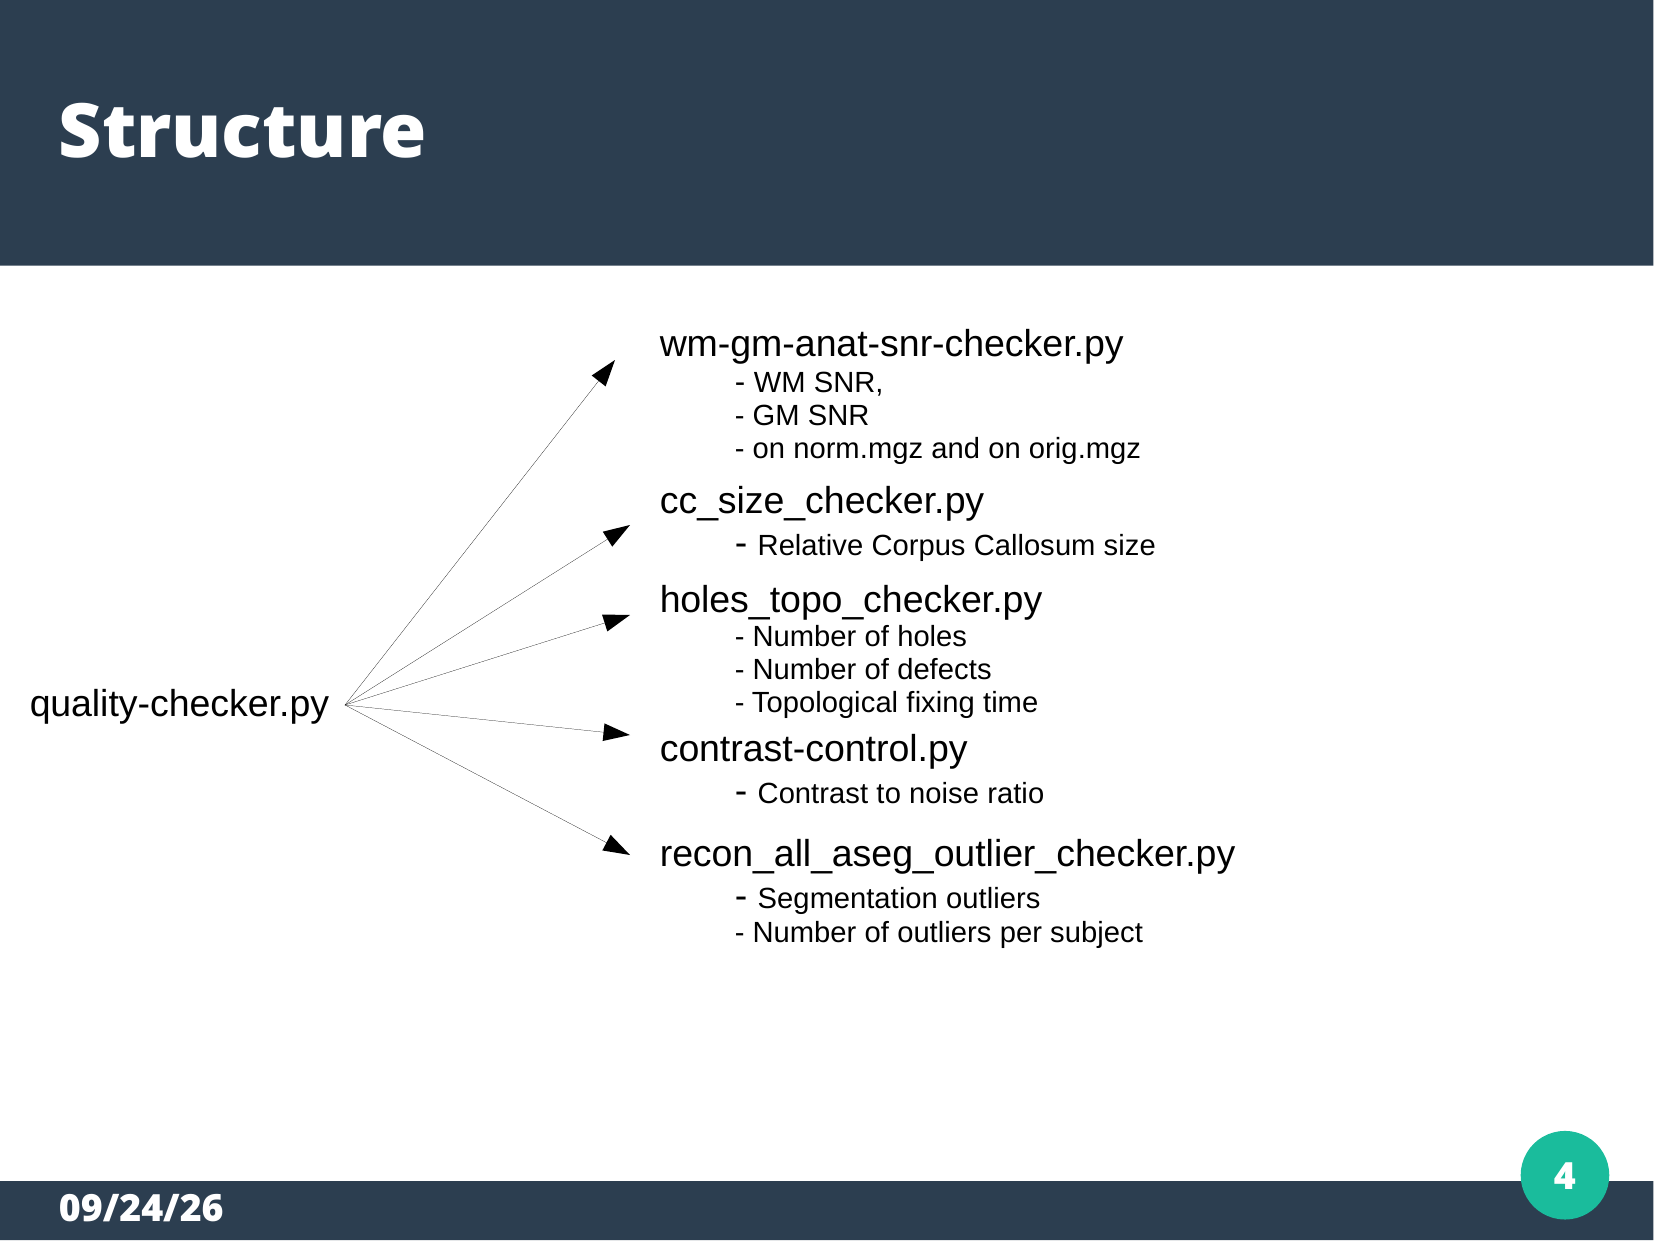

# Structure
wm-gm-anat-snr-checker.py
	- WM SNR,
	- GM SNR
	- on norm.mgz and on orig.mgz
cc_size_checker.py
	- Relative Corpus Callosum size
holes_topo_checker.py
	- Number of holes
	- Number of defects
	- Topological fixing time
quality-checker.py
contrast-control.py
	- Contrast to noise ratio
recon_all_aseg_outlier_checker.py
	- Segmentation outliers
	- Number of outliers per subject
4